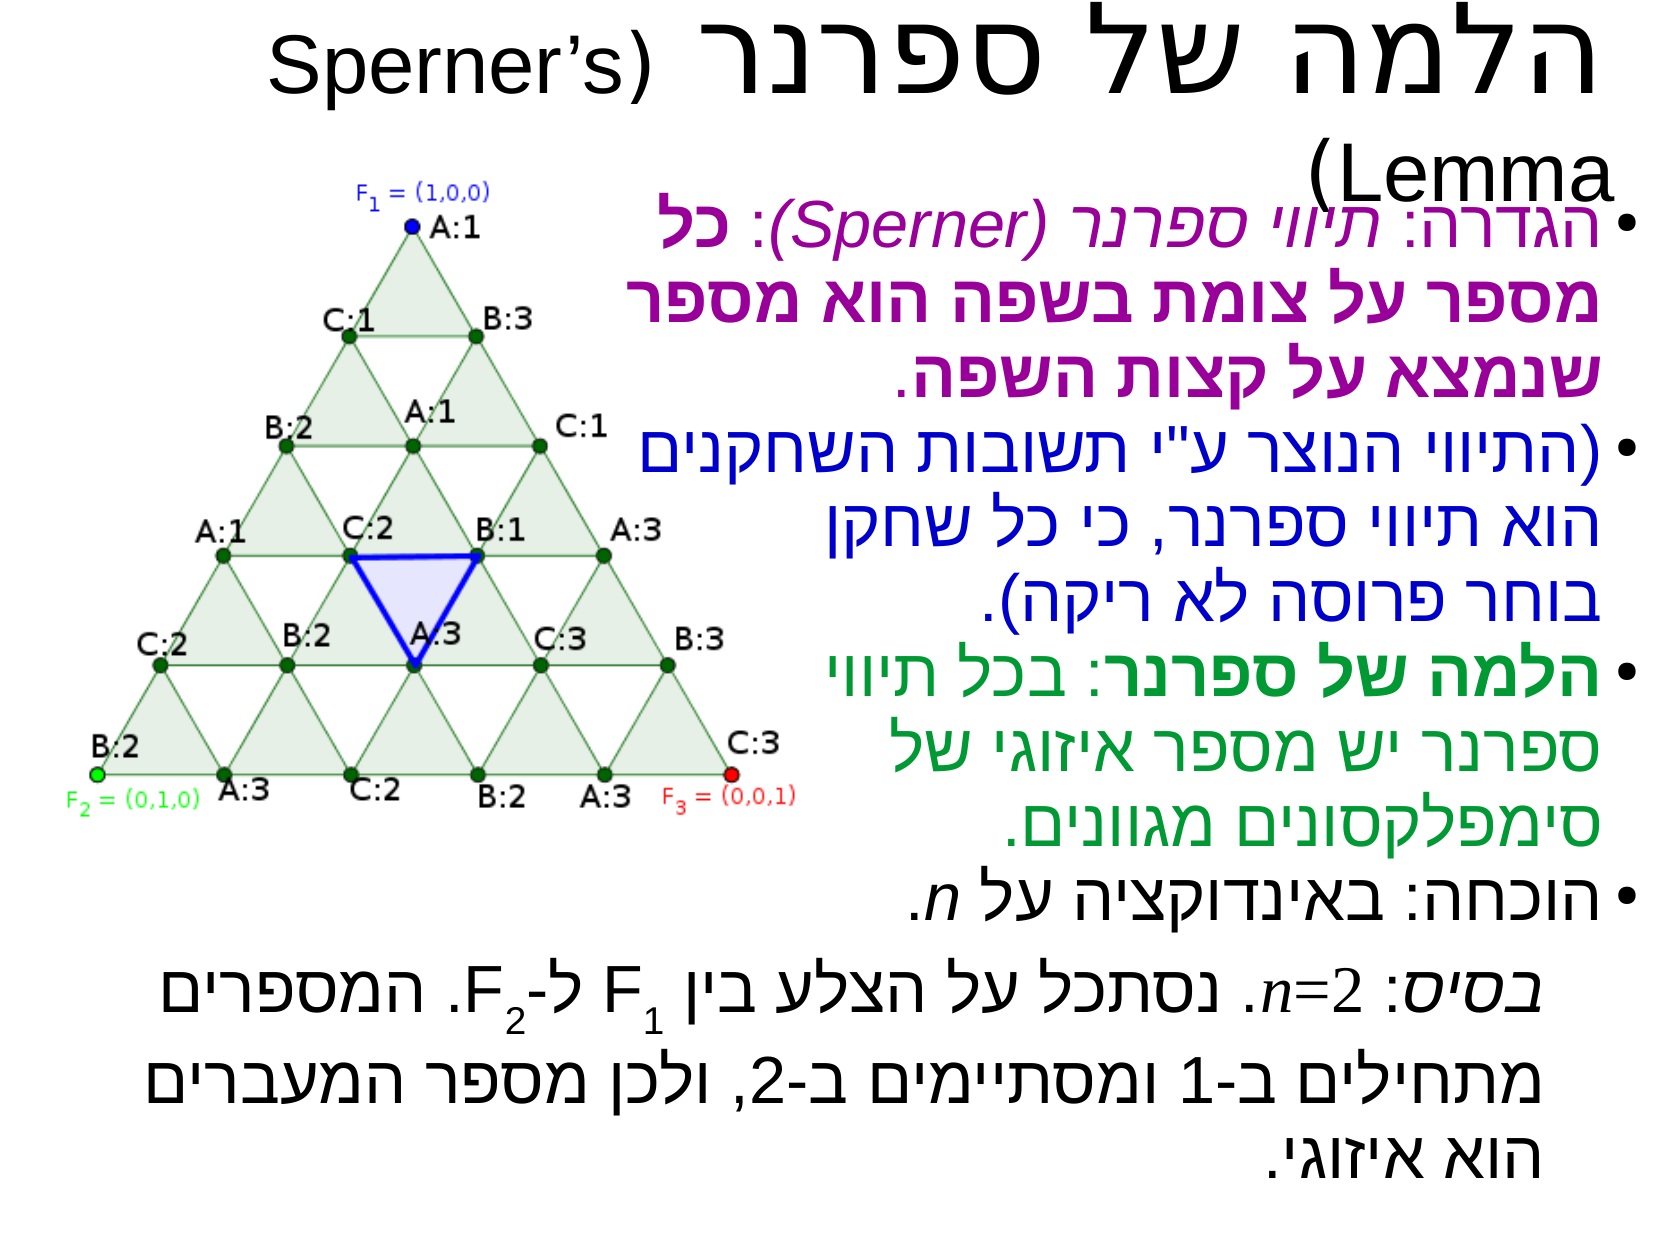

# הלמה של ספרנר (Sperner’s Lemma)
הגדרה: תיווי ספרנר (Sperner): כל מספר על צומת בשפה הוא מספר שנמצא על קצות השפה.
(התיווי הנוצר ע"י תשובות השחקנים הוא תיווי ספרנר, כי כל שחקן
בוחר פרוסה לא ריקה).
הלמה של ספרנר: בכל תיווי
ספרנר יש מספר איזוגי של סימפלקסונים מגוונים.
הוכחה: באינדוקציה על n.
בסיס: n=2. נסתכל על הצלע בין F1 ל-F2. המספרים מתחילים ב-1 ומסתיימים ב-2, ולכן מספר המעברים הוא איזוגי.